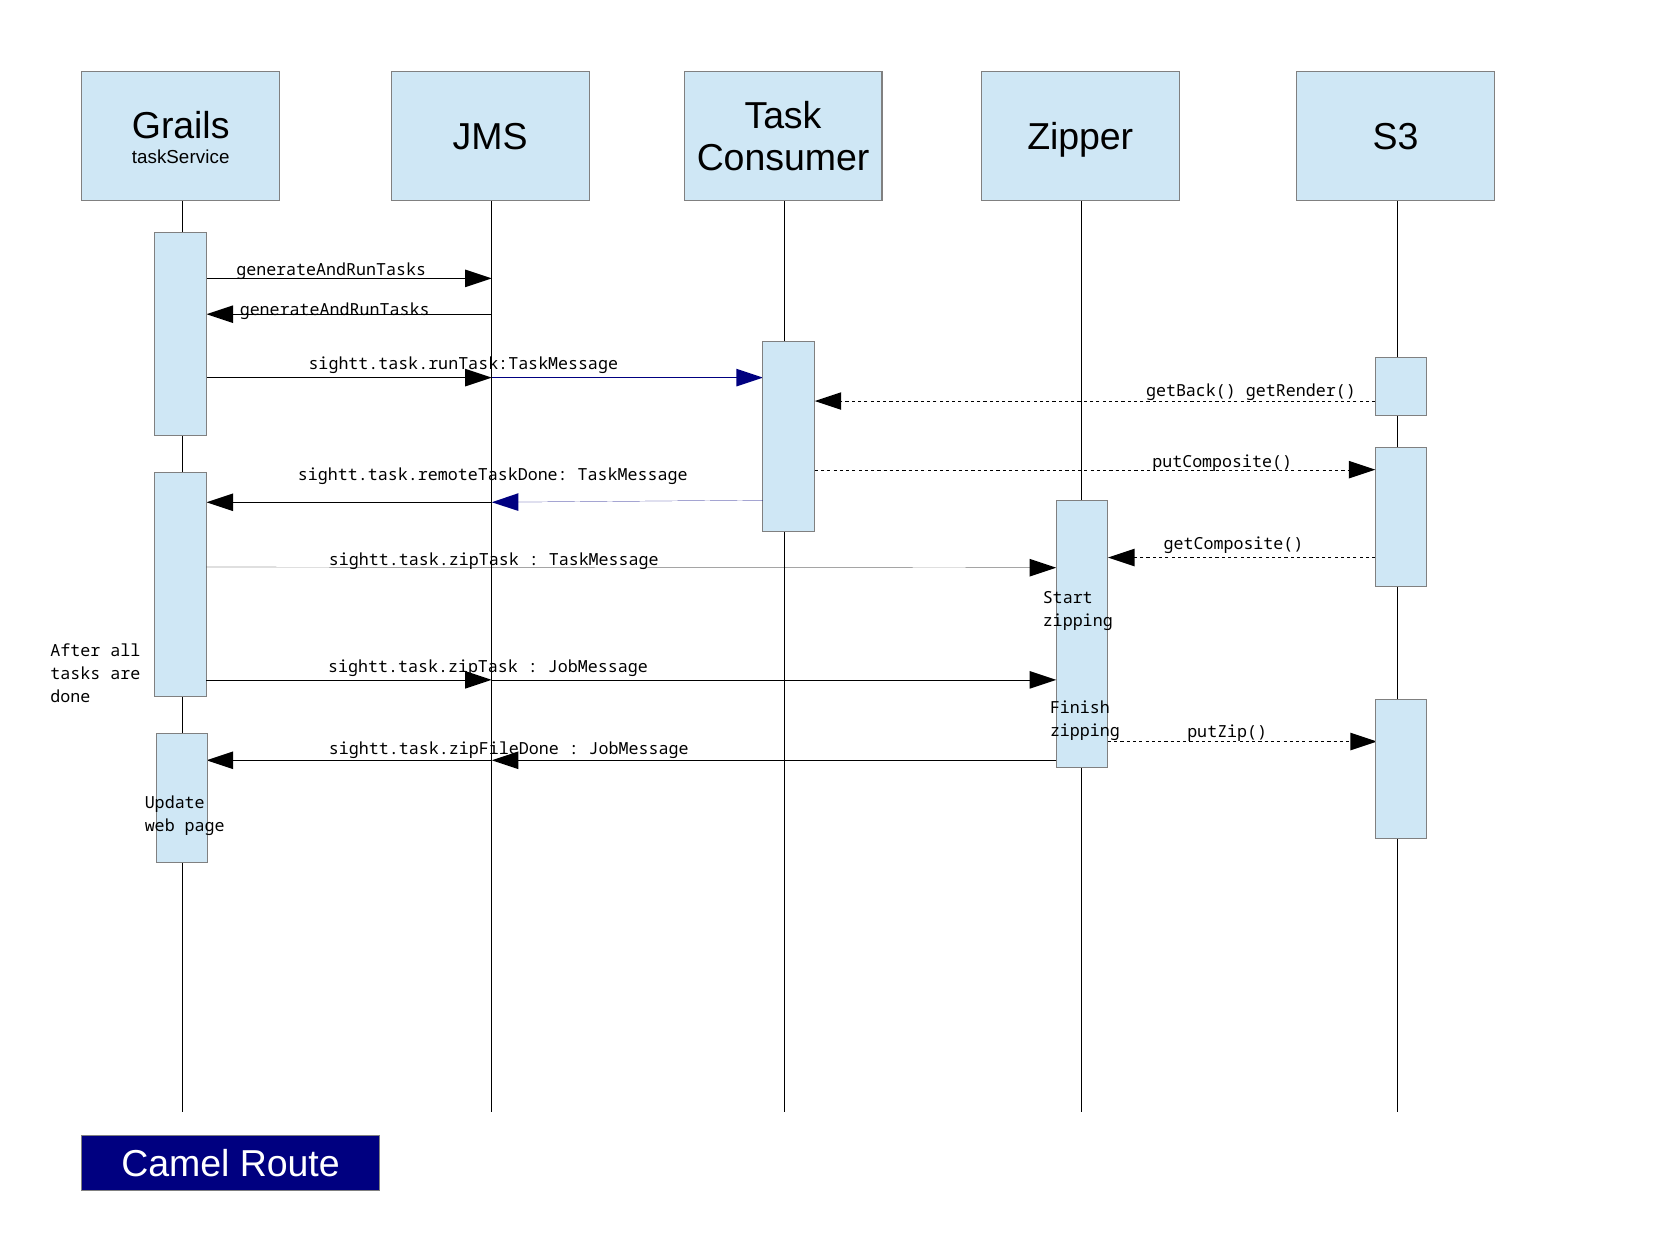

Grails
Grails
taskService
Grails
Grails
Grails
JMS
Grails
Grails
Grails
Task
Consumer
Grails
Grails
Grails
Zipper
Grails
Grails
Grails
S3
Grails
Grails
generateAndRunTasks
generateAndRunTasks
sightt.task.runTask:TaskMessage
getBack() getRender()
putComposite()
sightt.task.remoteTaskDone: TaskMessage
getComposite()
sightt.task.zipTask : TaskMessage
Start zipping
After all tasks are done
sightt.task.zipTask : JobMessage
Finish zipping
putZip()
sightt.task.zipFileDone : JobMessage
Update web page
Camel Route